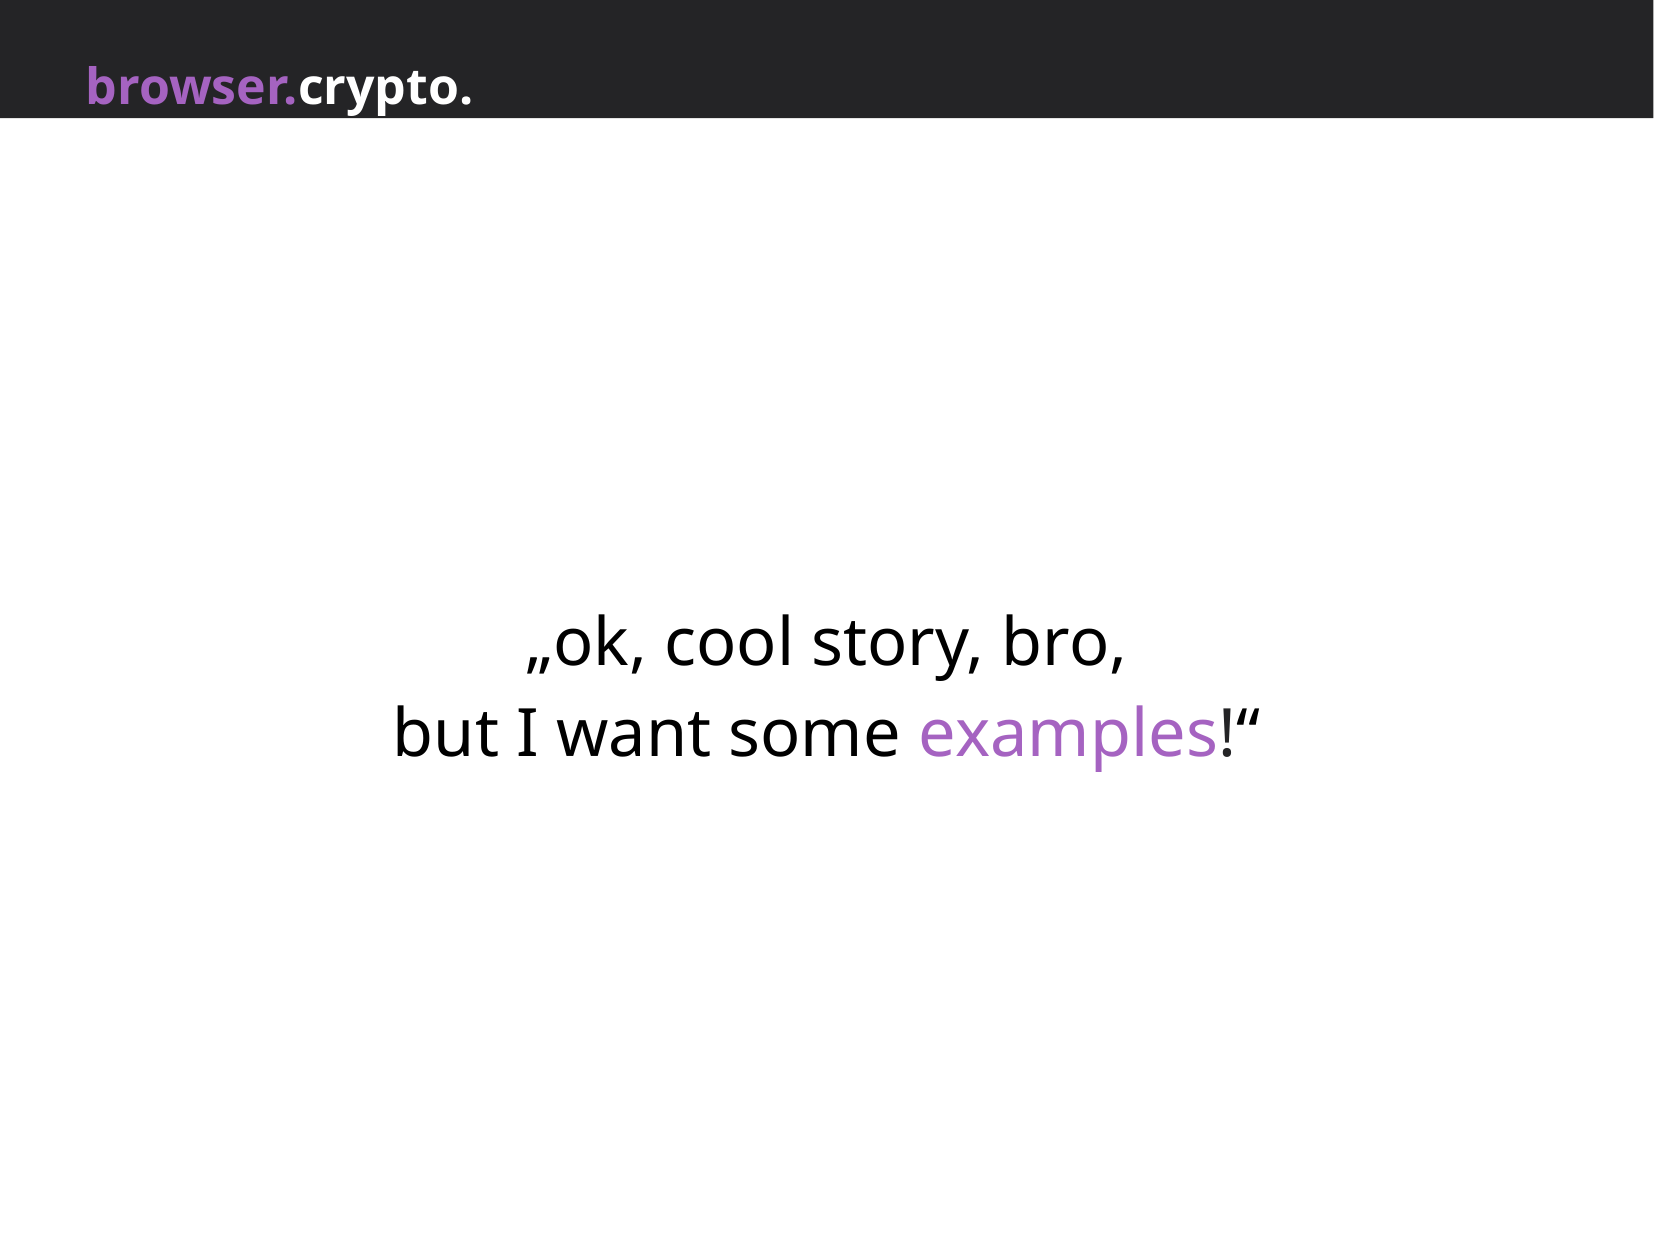

browser.crypto.
„ok, cool story, bro,
but I want some examples!“